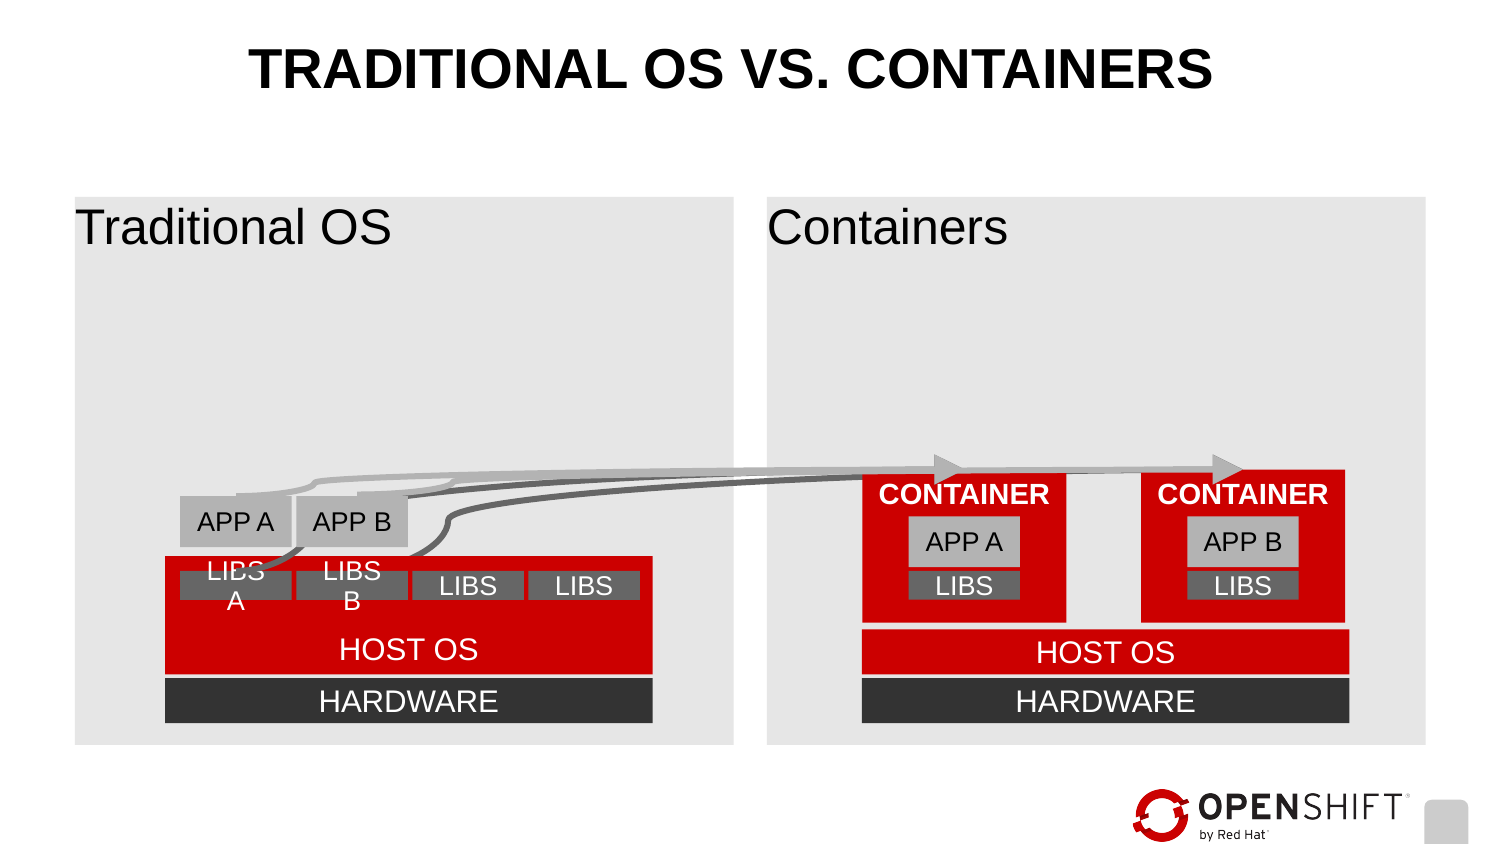

TRADITIONAL OS VS. CONTAINERS
# Traditional OS
Containers
CONTAINER
CONTAINER
APP A
APP B
APP A
LIBS
APP B
LIBS
HOST OS
LIBS A
LIBS B
LIBS
LIBS
HOST OS
HARDWARE
HARDWARE